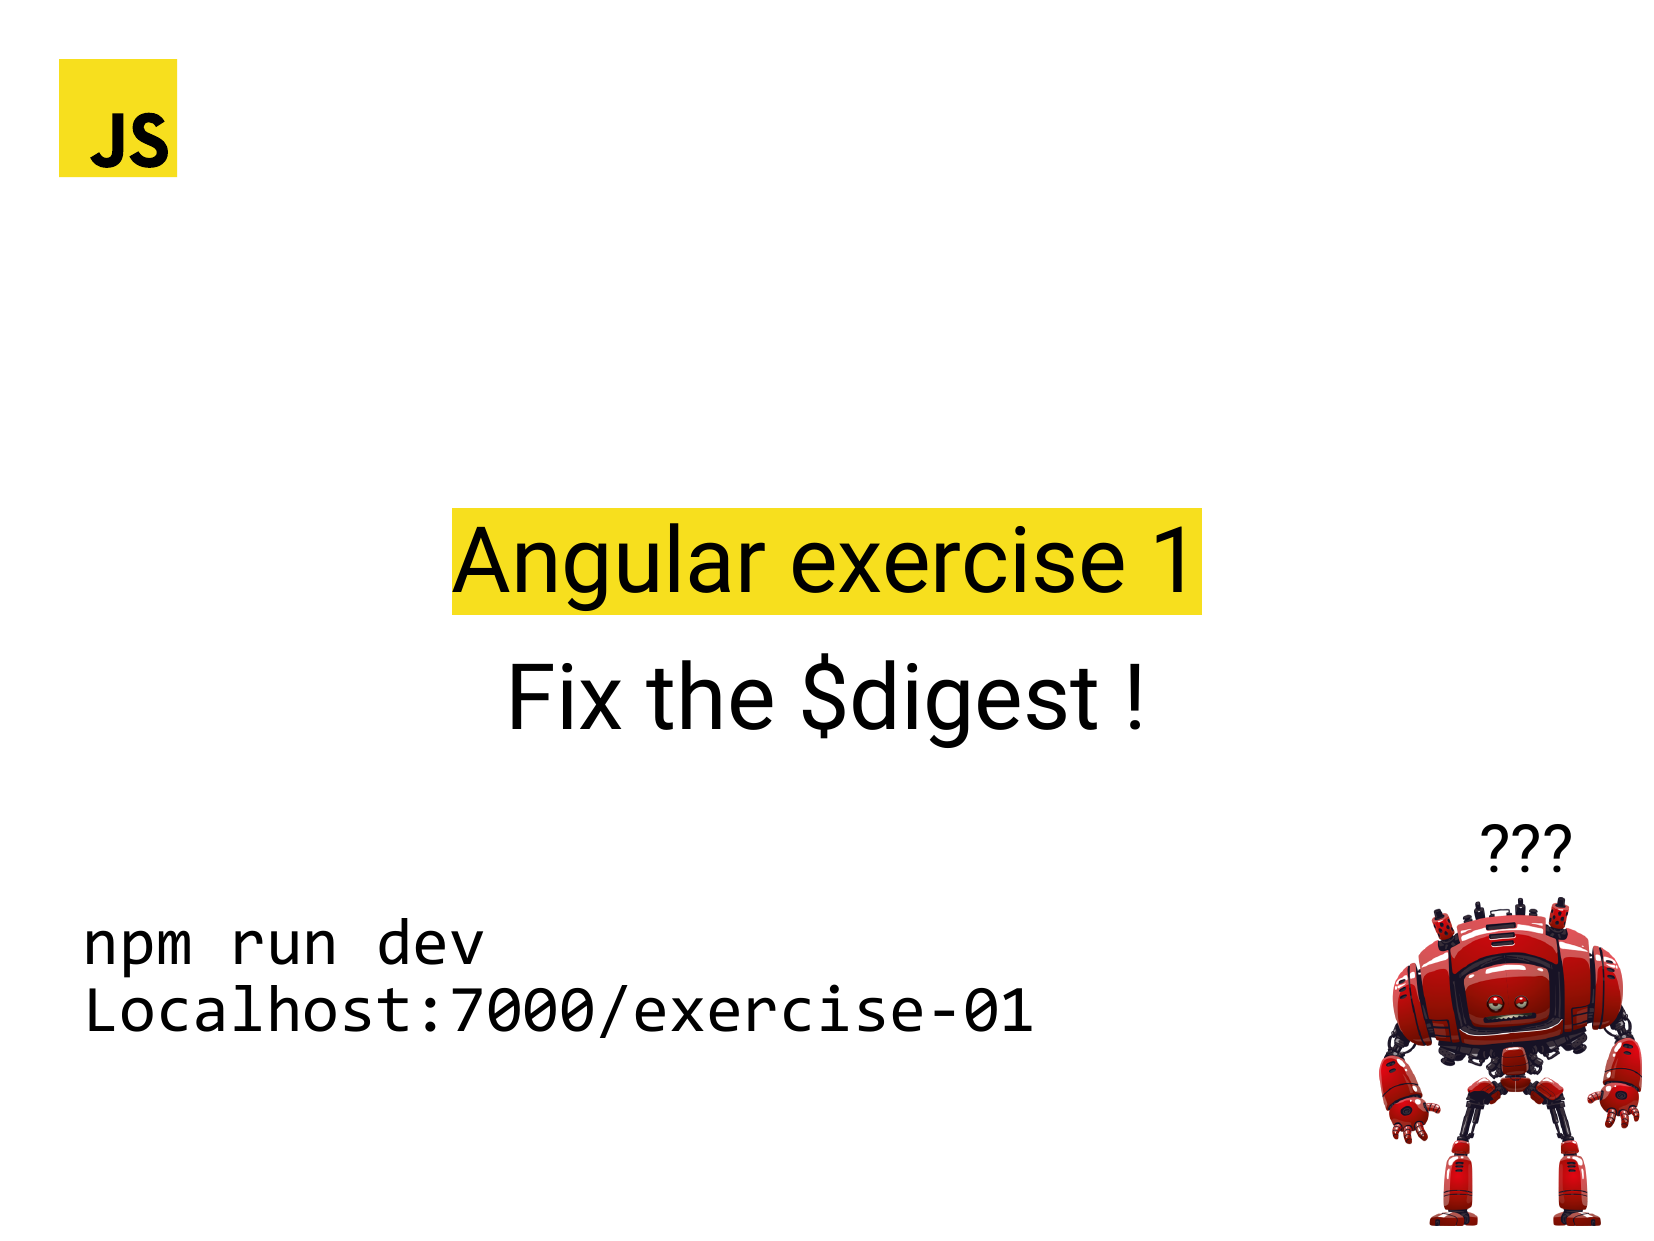

#
Angular exercise 1
Fix the $digest !
npm run dev
Localhost:7000/exercise-01
???